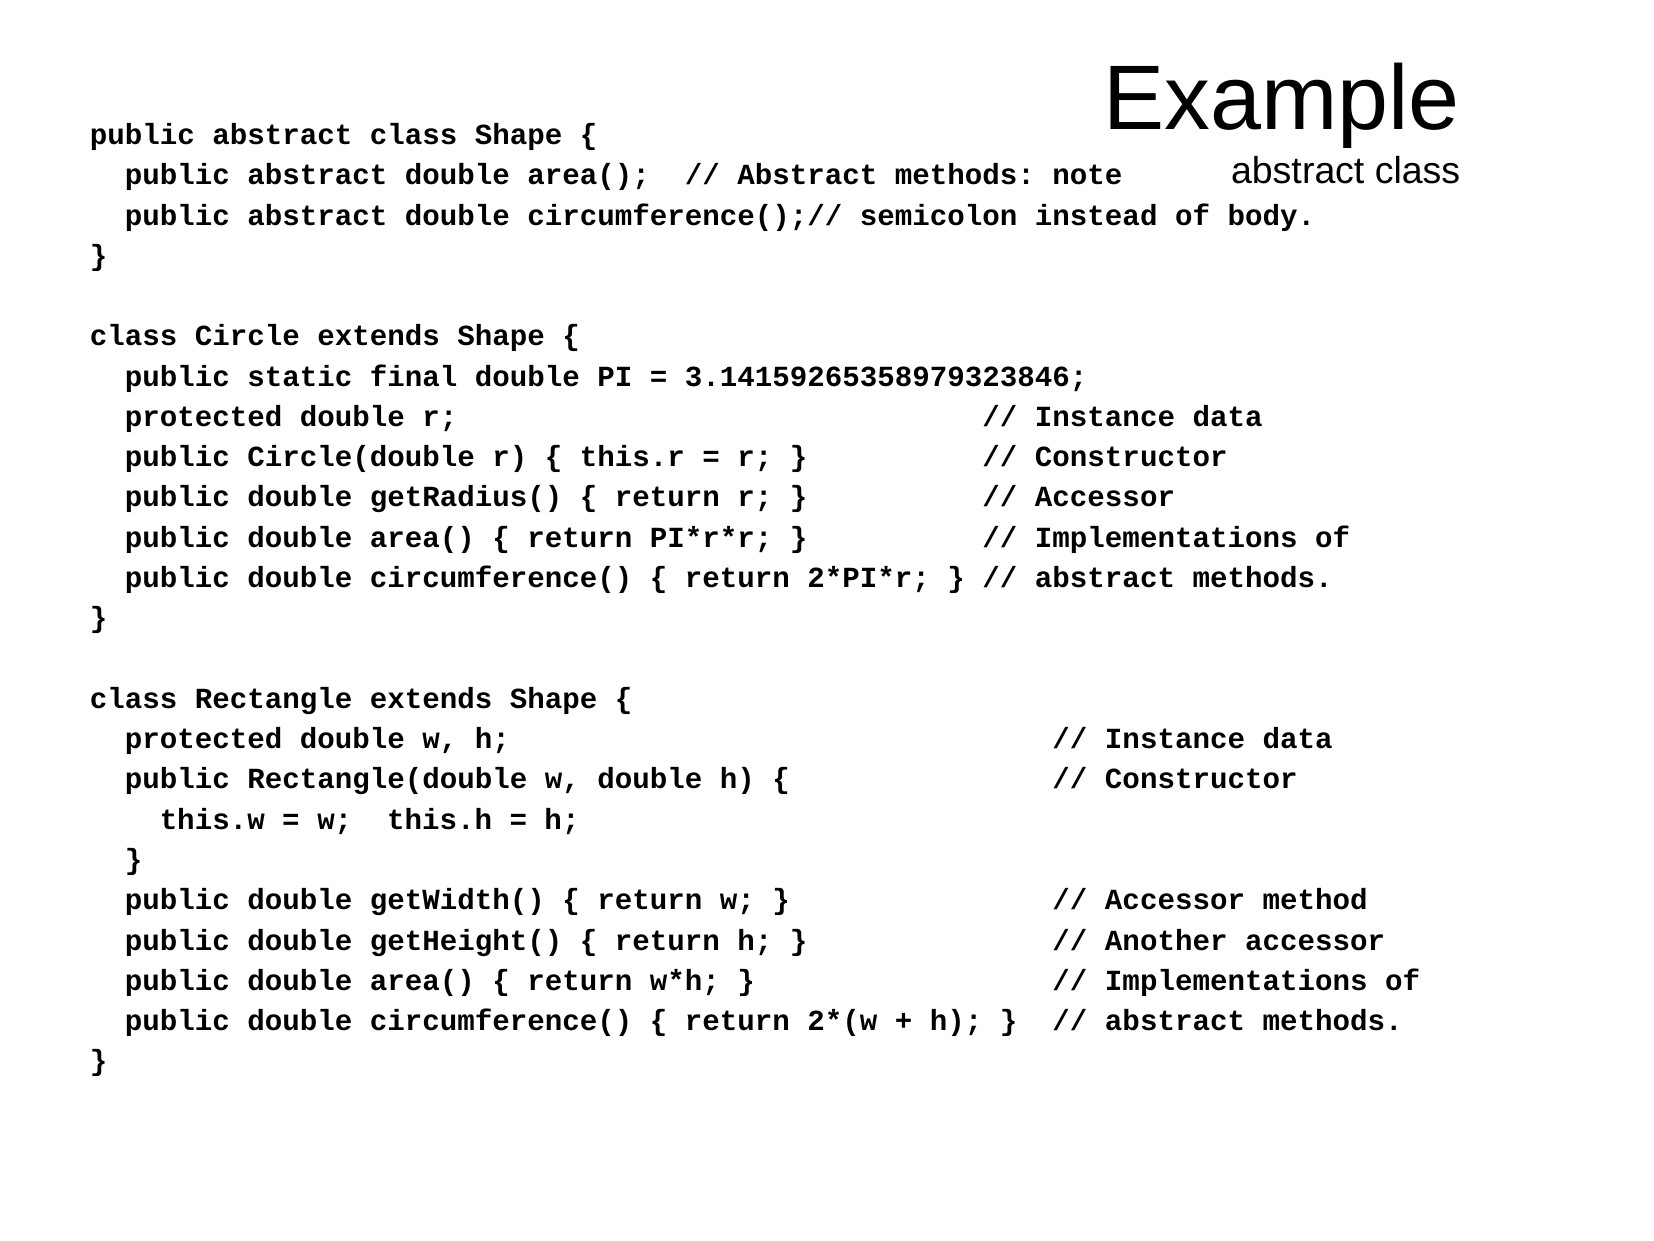

# Example abstract class
public abstract class Shape {
 public abstract double area(); // Abstract methods: note
 public abstract double circumference();// semicolon instead of body.
}
class Circle extends Shape {
 public static final double PI = 3.14159265358979323846;
 protected double r; // Instance data
 public Circle(double r) { this.r = r; } // Constructor
 public double getRadius() { return r; } // Accessor
 public double area() { return PI*r*r; } // Implementations of
 public double circumference() { return 2*PI*r; } // abstract methods.
}
class Rectangle extends Shape {
 protected double w, h; // Instance data
 public Rectangle(double w, double h) { // Constructor
 this.w = w; this.h = h;
 }
 public double getWidth() { return w; } // Accessor method
 public double getHeight() { return h; } // Another accessor
 public double area() { return w*h; } // Implementations of
 public double circumference() { return 2*(w + h); } // abstract methods.
}